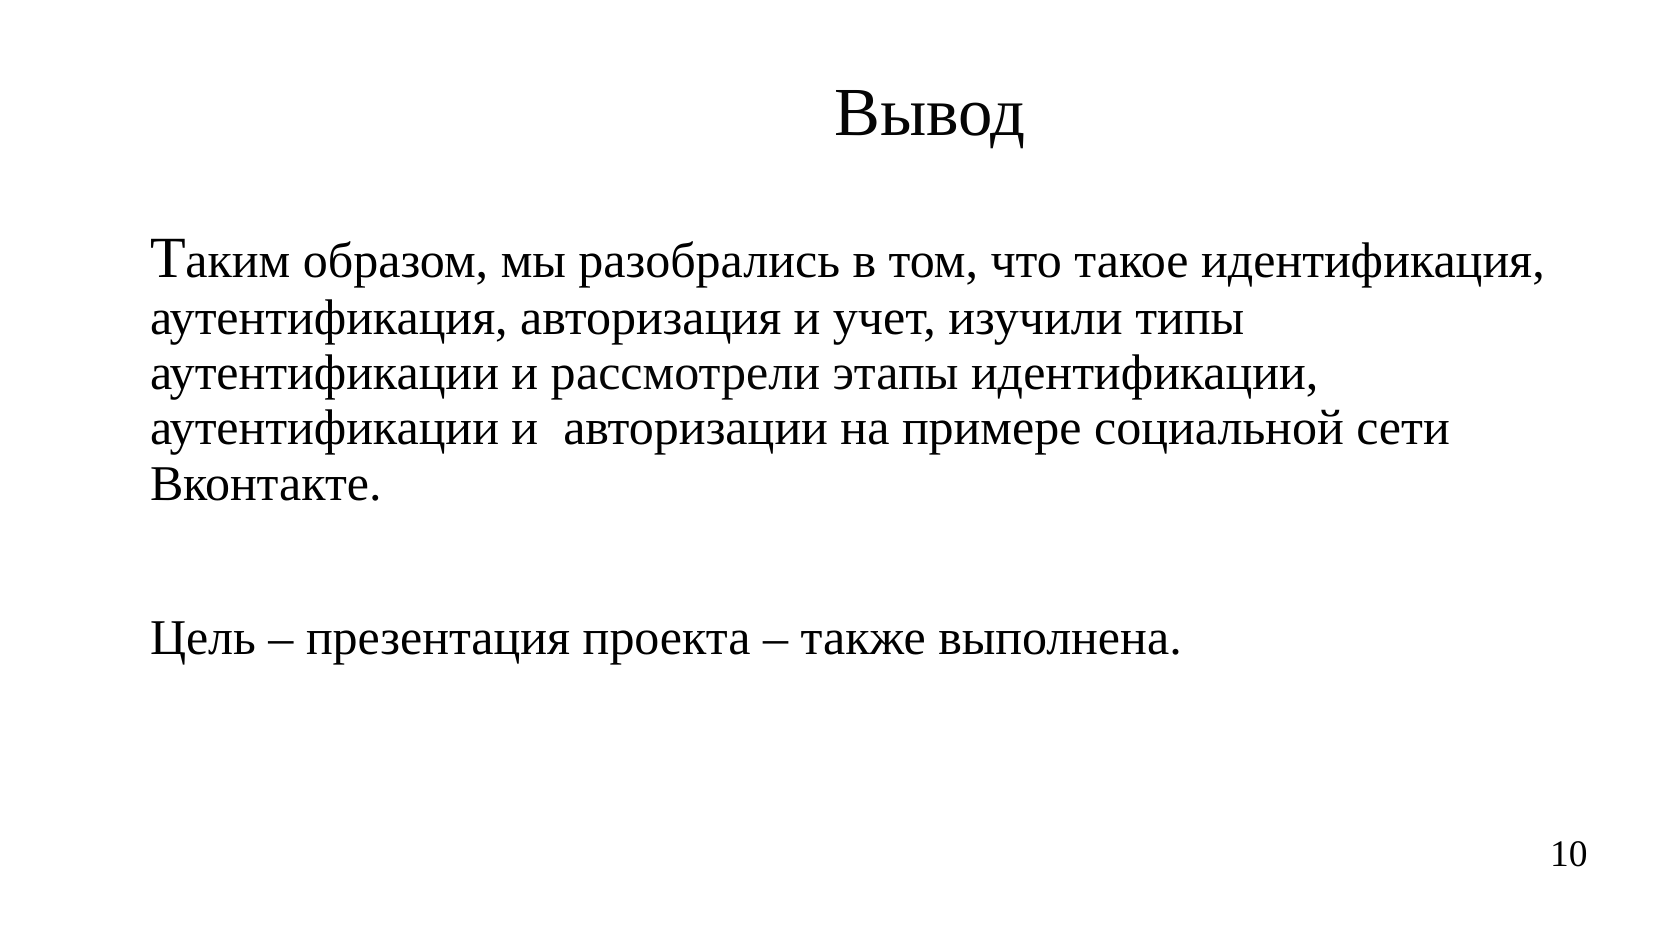

# Вывод
Таким образом, мы разобрались в том, что такое идентификация, аутентификация, авторизация и учет, изучили типы аутентификации и рассмотрели этапы идентификации, аутентификации и авторизации на примере социальной сети Вконтакте.
Цель – презентация проекта – также выполнена.
10
10